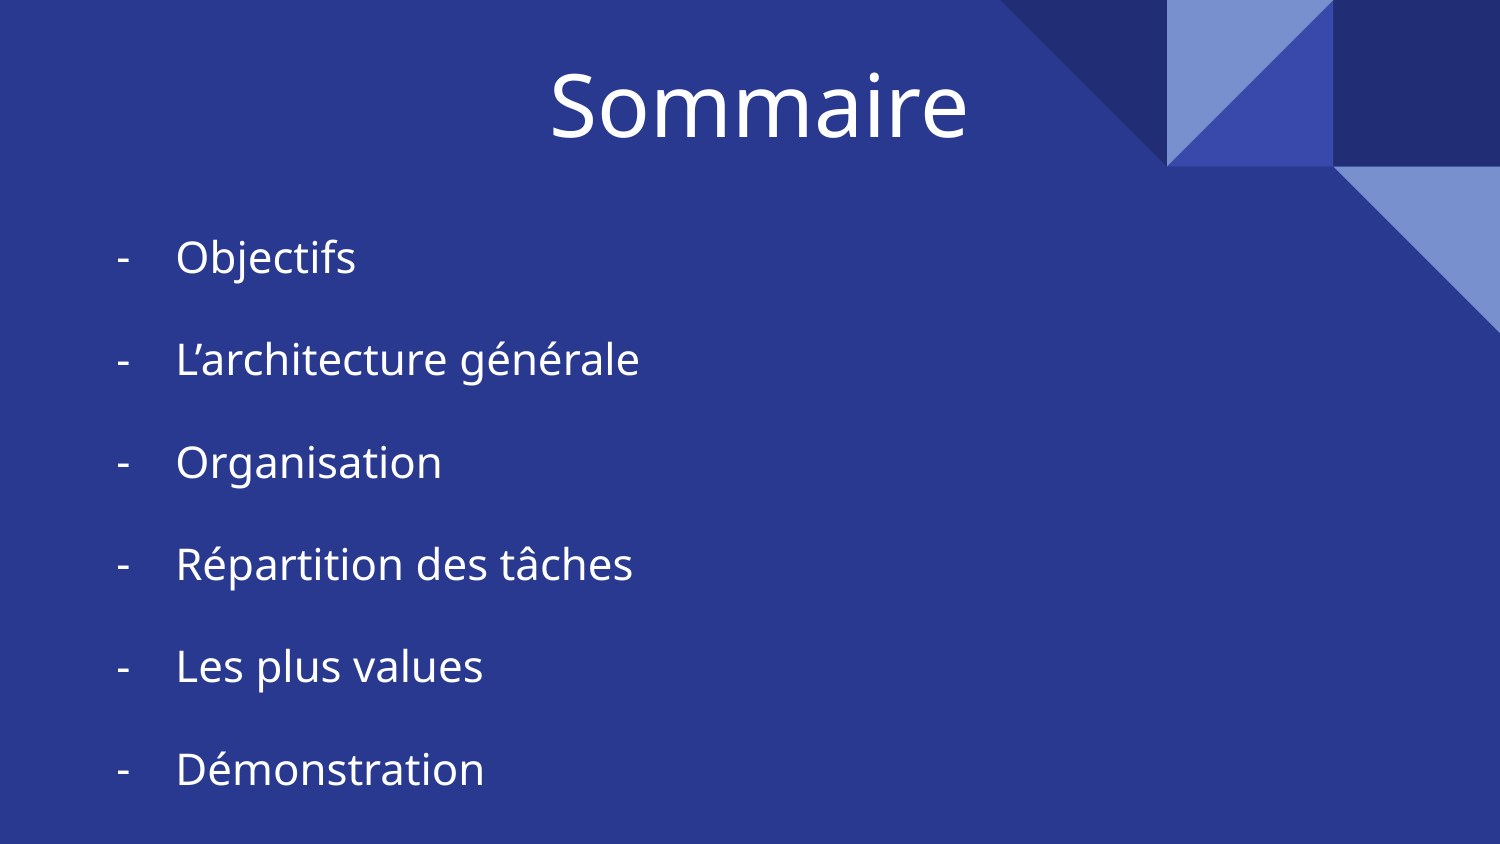

# Sommaire
Objectifs
L’architecture générale
Organisation
Répartition des tâches
Les plus values
Démonstration